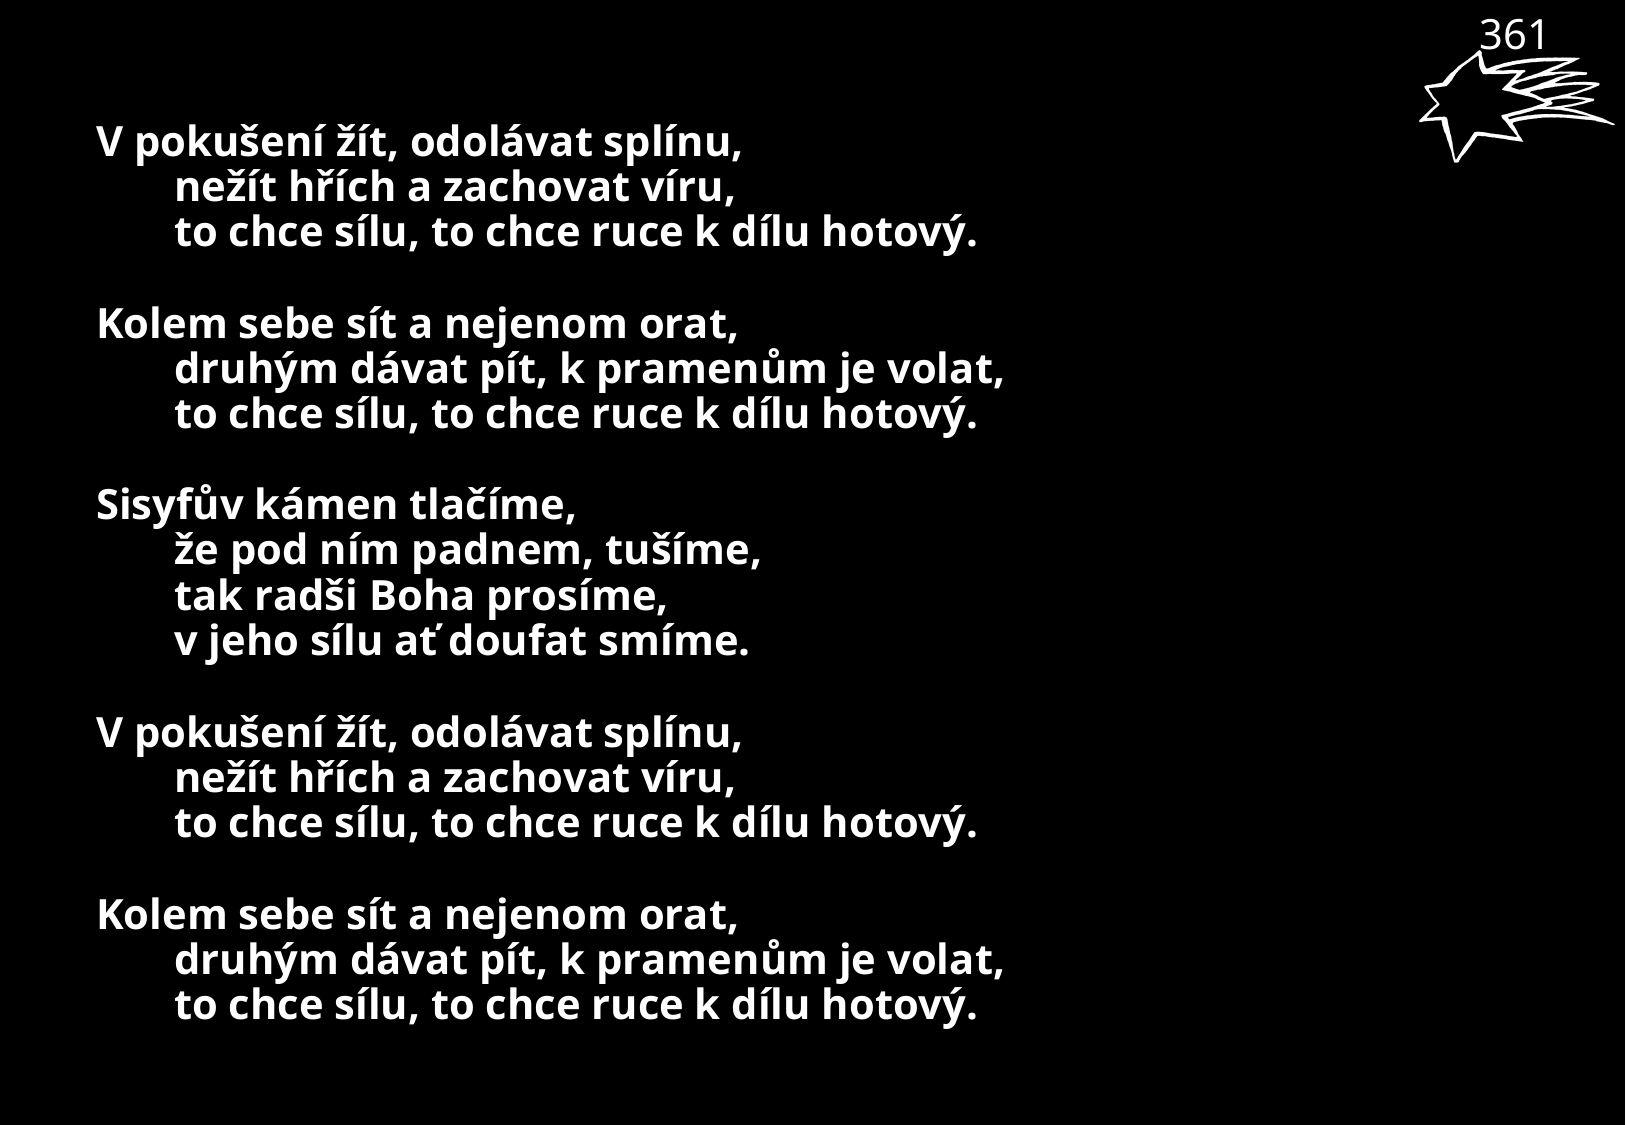

361
# V pokušení žít, odolávat splínu, nežít hřích a zachovat víru, to chce sílu, to chce ruce k dílu hotový.
Kolem sebe sít a nejenom orat,
druhým dávat pít, k pramenům je volat,
to chce sílu, to chce ruce k dílu hotový.
Sisyfův kámen tlačíme,
že pod ním padnem, tušíme,
tak radši Boha prosíme,
v jeho sílu ať doufat smíme.
V pokušení žít, odolávat splínu,
nežít hřích a zachovat víru,
to chce sílu, to chce ruce k dílu hotový.
Kolem sebe sít a nejenom orat,
druhým dávat pít, k pramenům je volat,
to chce sílu, to chce ruce k dílu hotový.